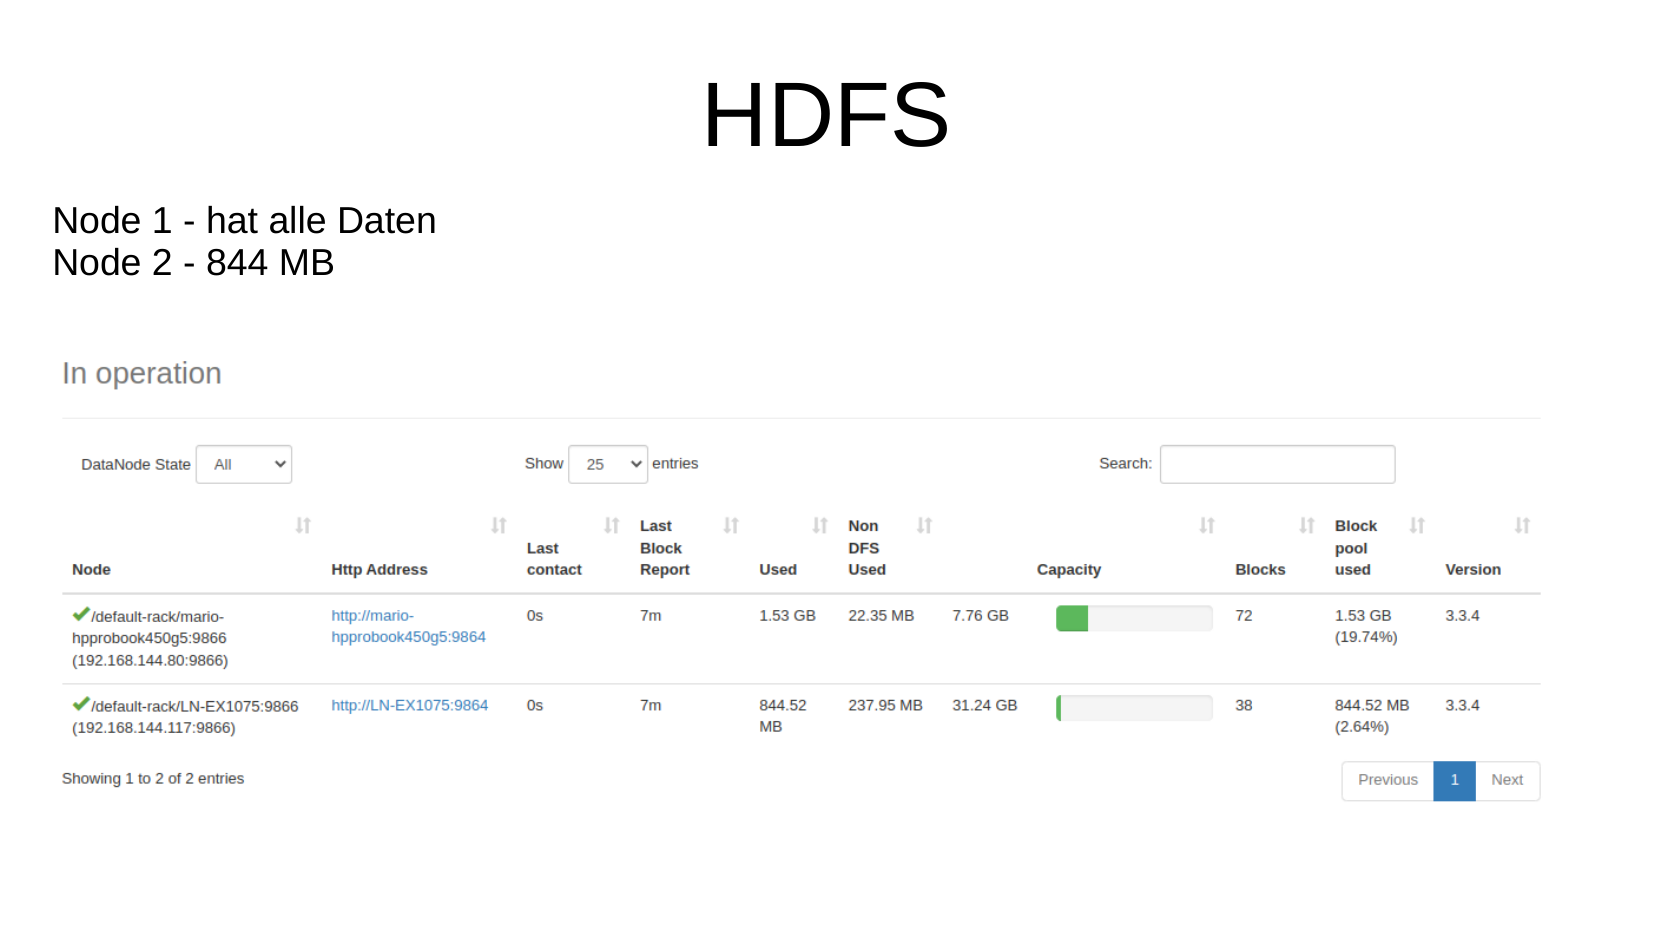

# HDFS
Node 1 - hat alle Daten
Node 2 - 844 MB